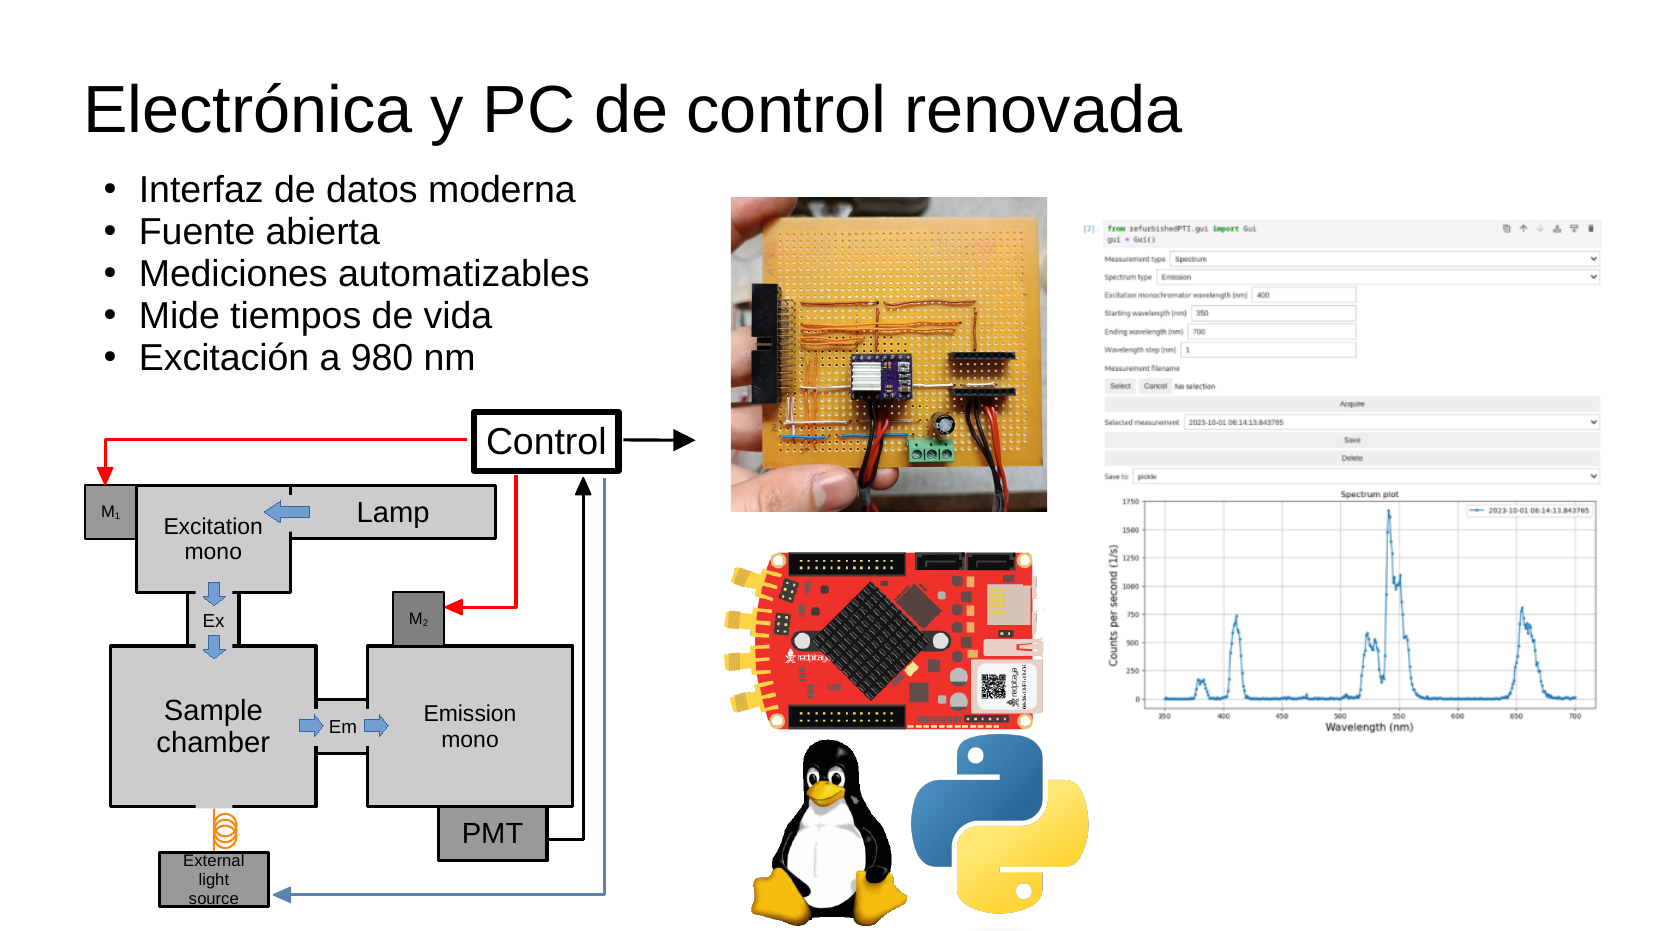

# Electrónica y PC de control renovada
Interfaz de datos moderna
Fuente abierta
Mediciones automatizables
Mide tiempos de vida
Excitación a 980 nm
Control
M1
Excitation mono
Lamp
M2
Ex
Sample chamber
Emission
mono
Em
PMT
PMT
External light source